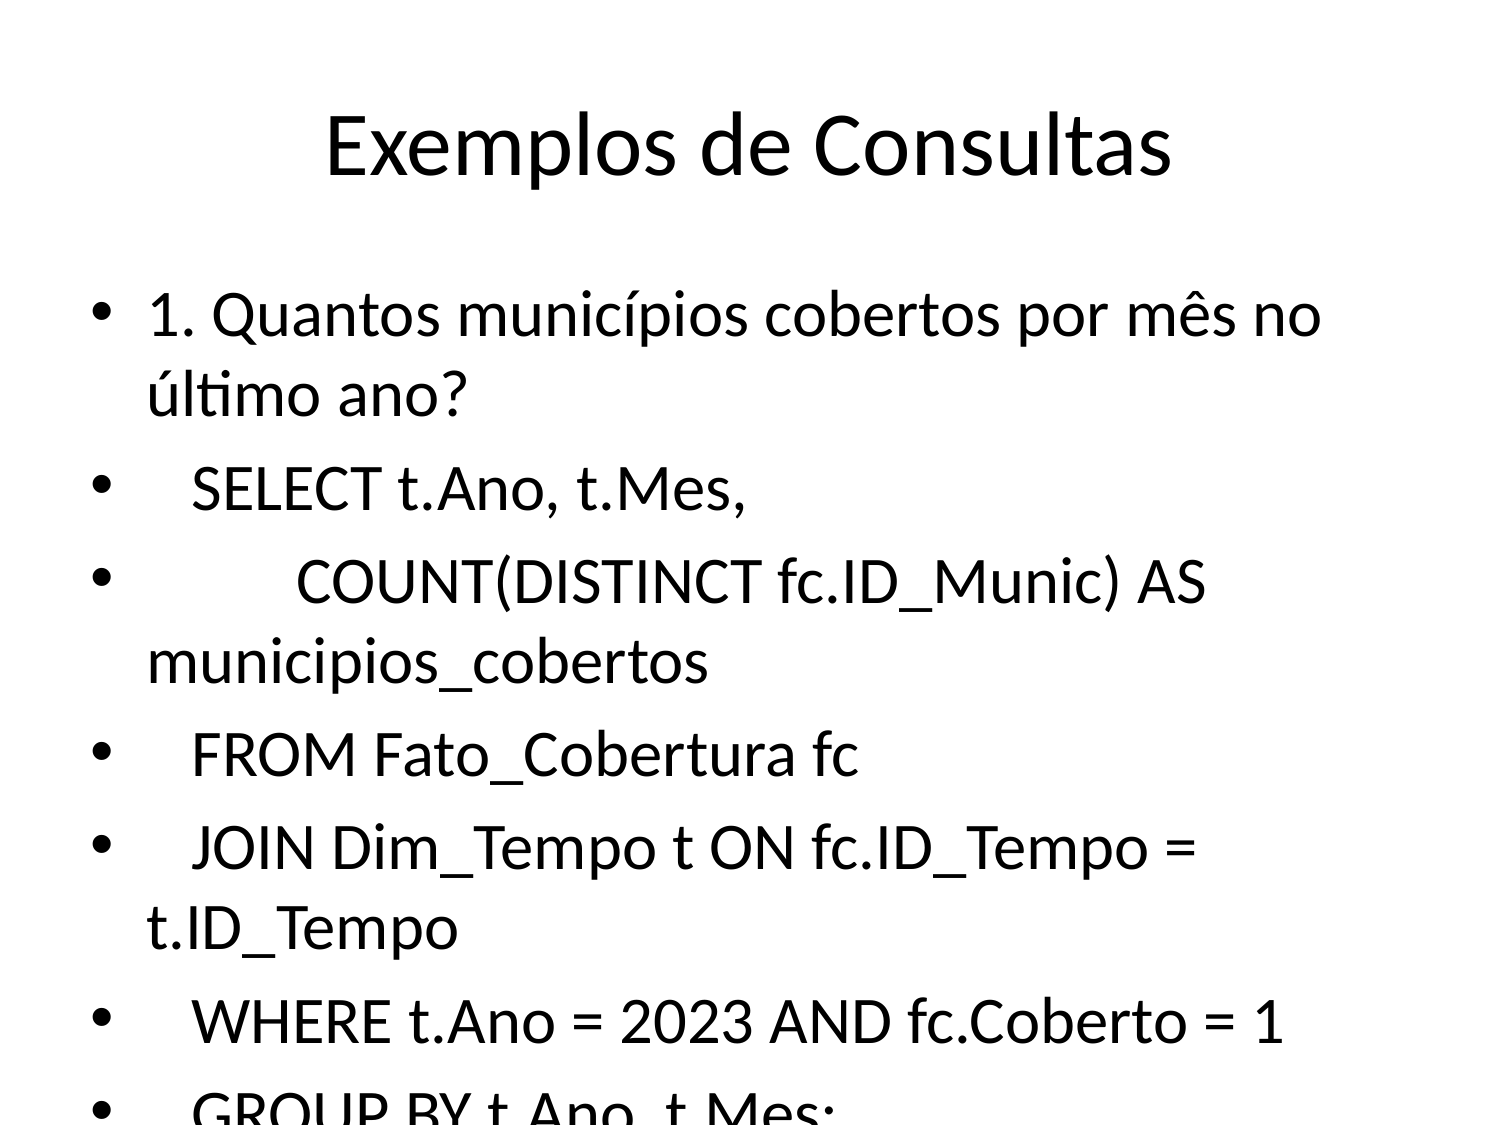

# Exemplos de Consultas
1. Quantos municípios cobertos por mês no último ano?
 SELECT t.Ano, t.Mes,
 COUNT(DISTINCT fc.ID_Munic) AS municipios_cobertos
 FROM Fato_Cobertura fc
 JOIN Dim_Tempo t ON fc.ID_Tempo = t.ID_Tempo
 WHERE t.Ano = 2023 AND fc.Coberto = 1
 GROUP BY t.Ano, t.Mes;
2. Cobertura por Estado e Estratégia:
 SELECT m.Estado, e.Nome_Estrategia,
 COUNT(DISTINCT fc.ID_Munic) AS total_cobertos
 FROM Fato_Cobertura fc
 JOIN Dim_Municipio m ON fc.ID_Munic = m.ID_Munic
 JOIN Dim_Estrategia e ON fc.ID_Estrategia = e.ID_Estrategia
 WHERE fc.Coberto = 1
 GROUP BY m.Estado, e.Nome_Estrategia;